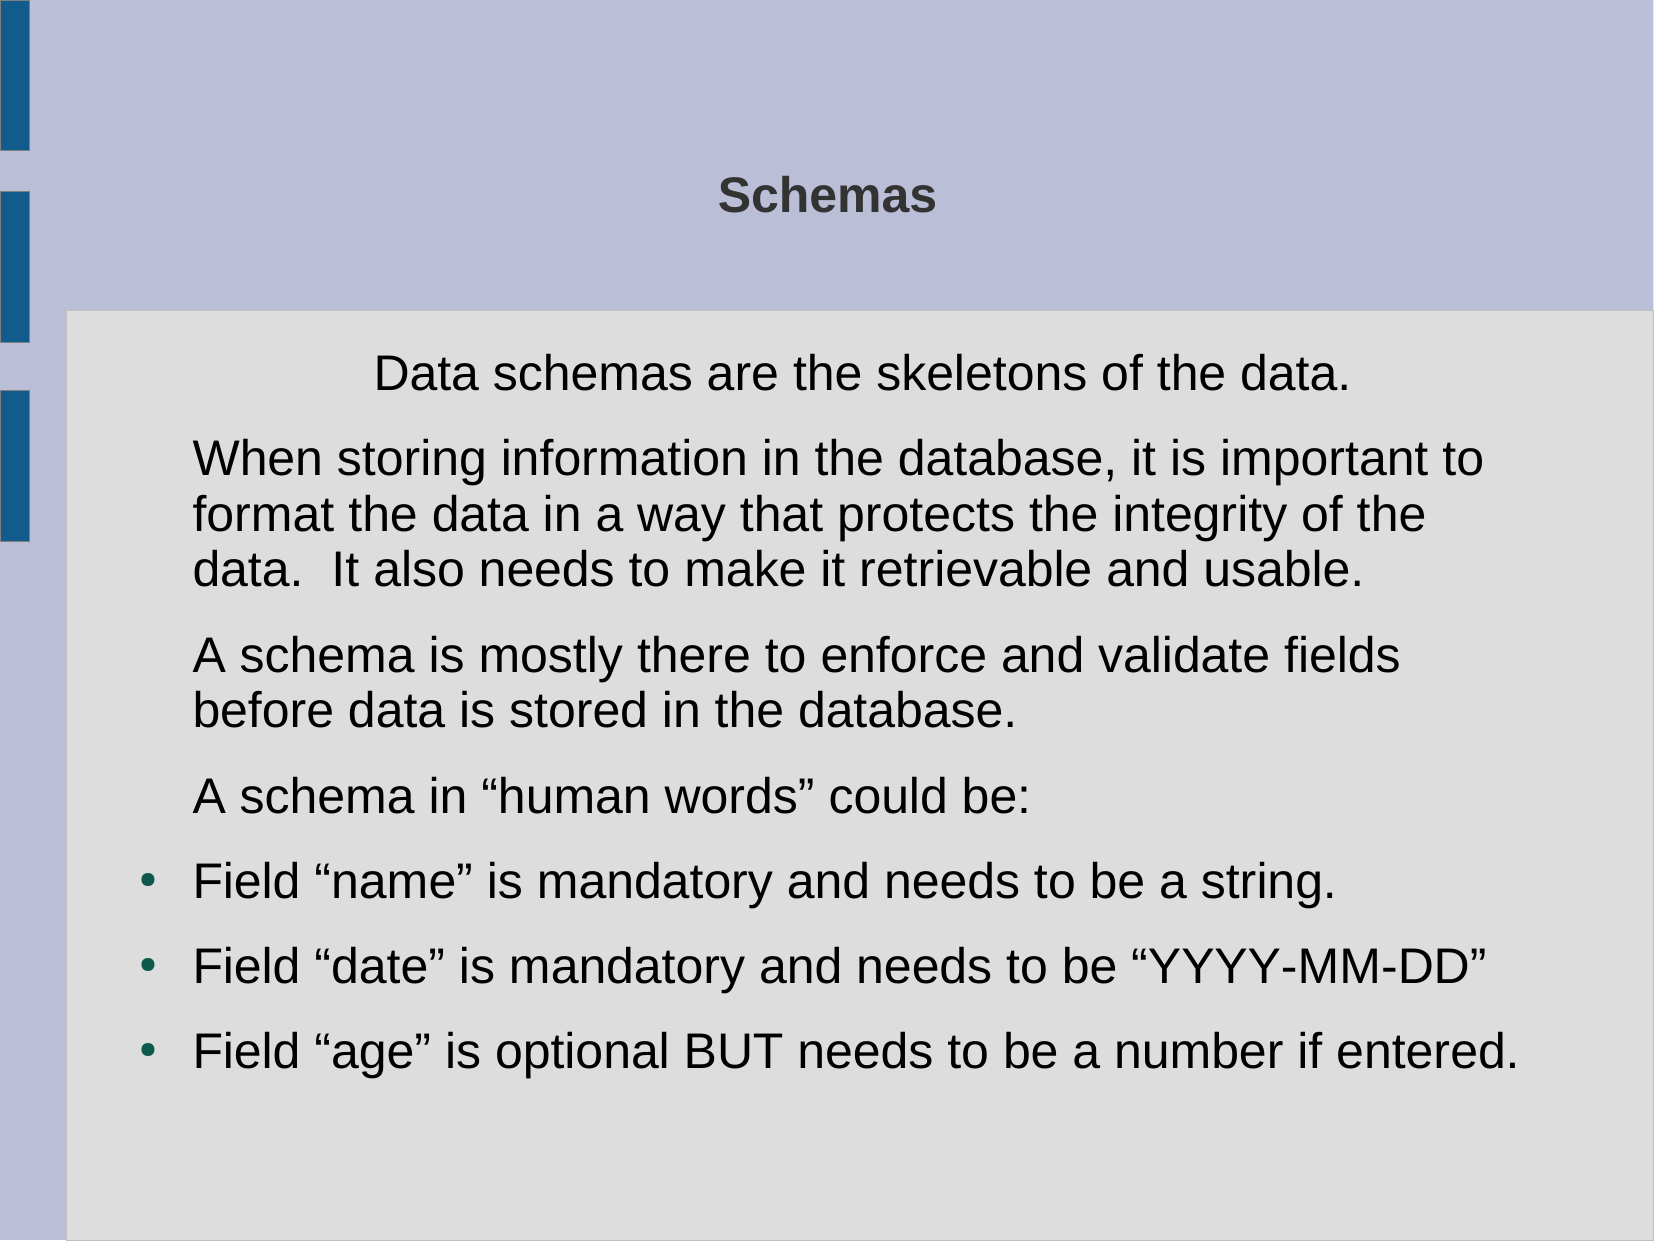

# Schemas
Data schemas are the skeletons of the data.
When storing information in the database, it is important to format the data in a way that protects the integrity of the data. It also needs to make it retrievable and usable.
A schema is mostly there to enforce and validate fields before data is stored in the database.
A schema in “human words” could be:
Field “name” is mandatory and needs to be a string.
Field “date” is mandatory and needs to be “YYYY-MM-DD”
Field “age” is optional BUT needs to be a number if entered.